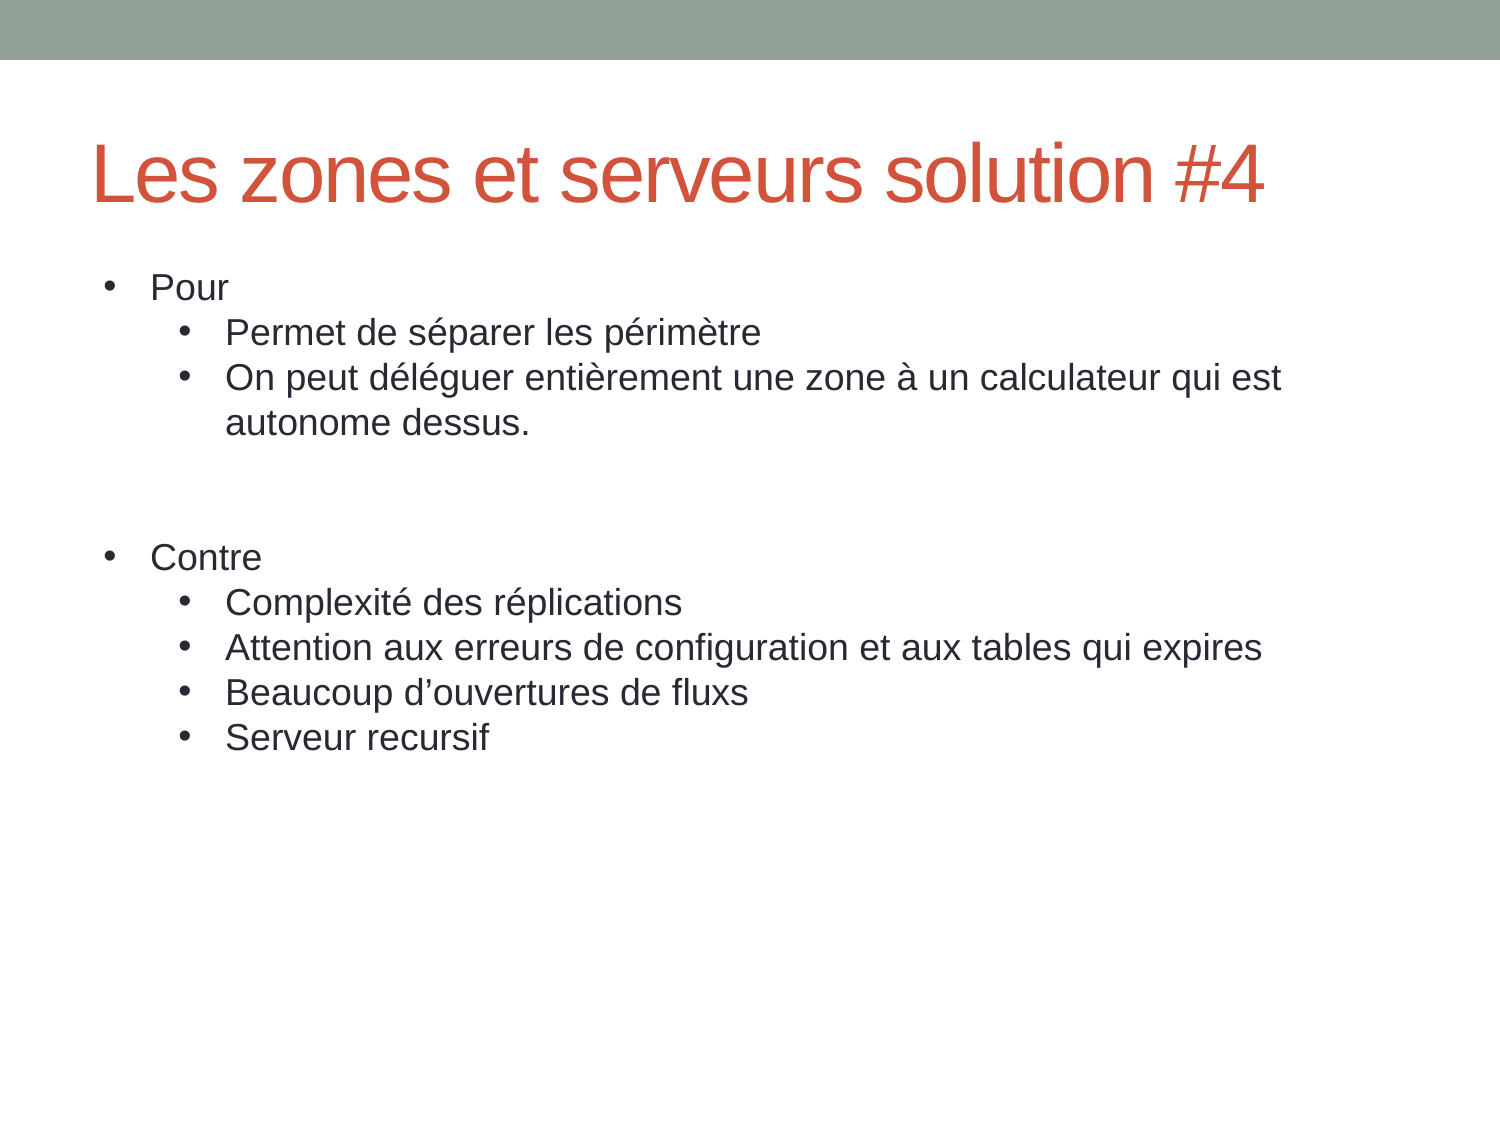

# Les zones et serveurs solution #4
Pour
Permet de séparer les périmètre
On peut déléguer entièrement une zone à un calculateur qui est autonome dessus.
Contre
Complexité des réplications
Attention aux erreurs de configuration et aux tables qui expires
Beaucoup d’ouvertures de fluxs
Serveur recursif